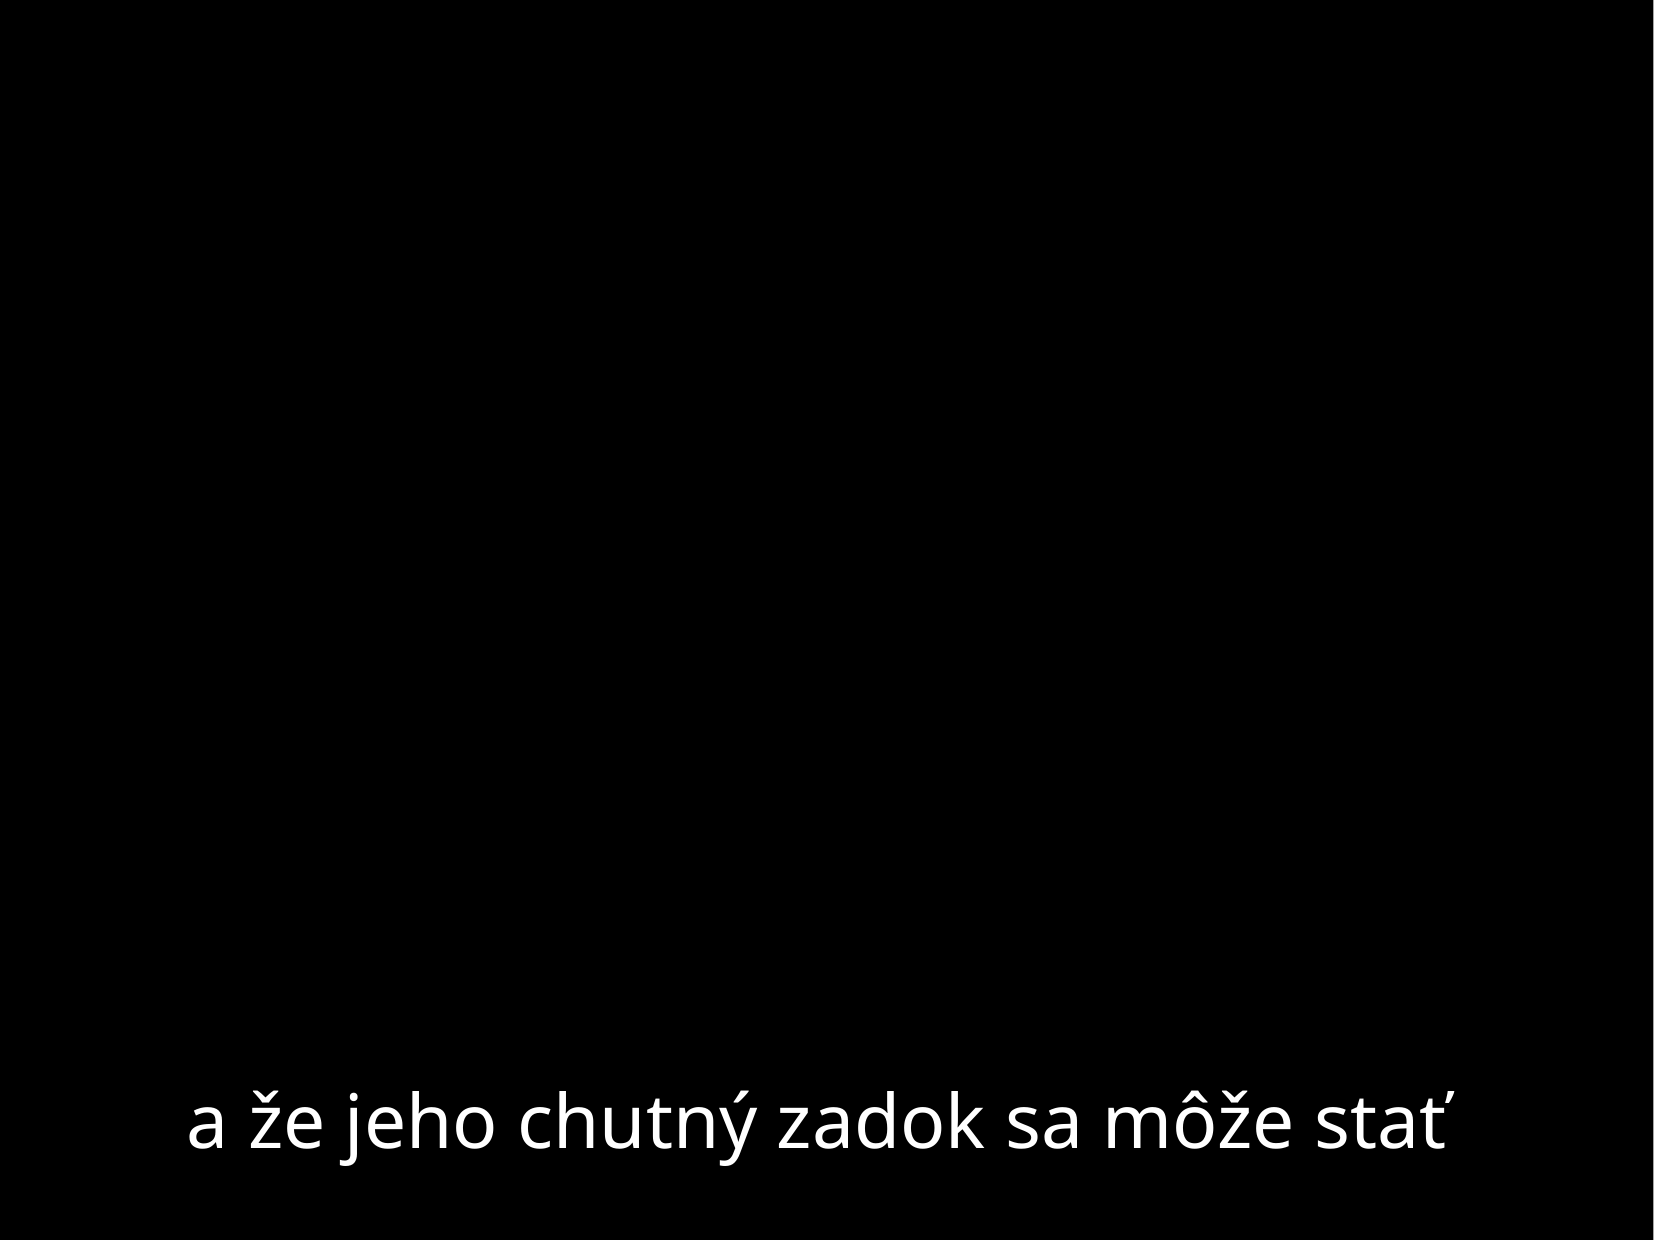

# a že jeho chutný zadok sa môže stať